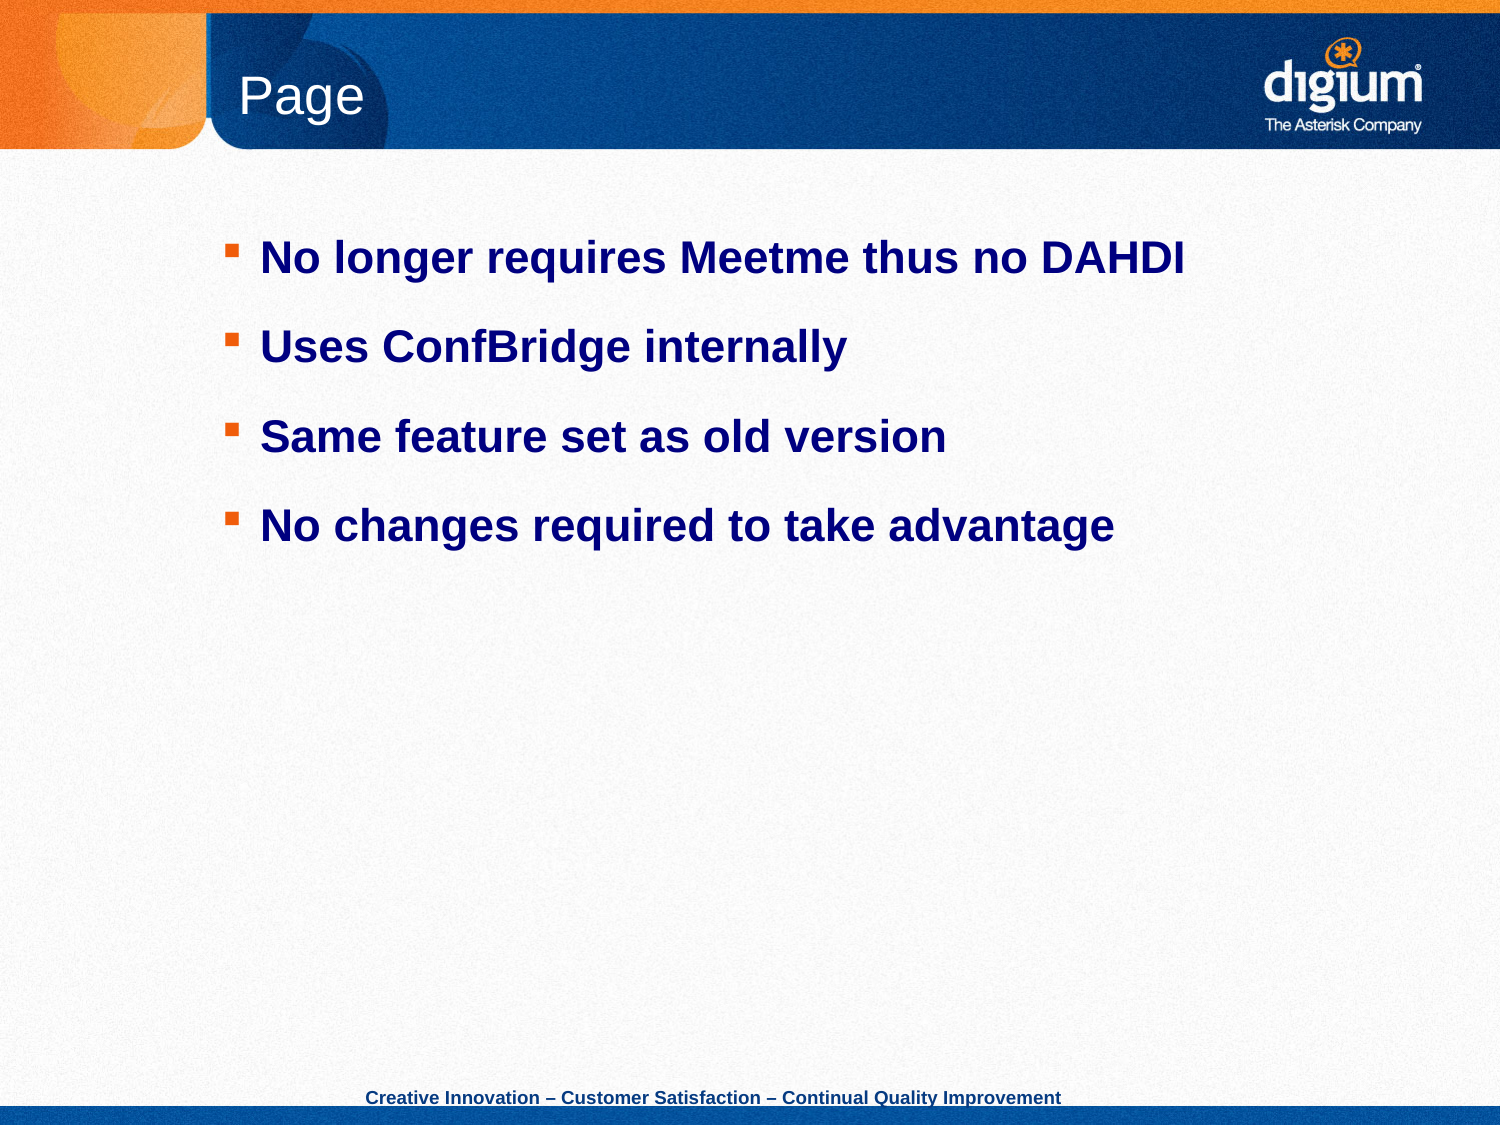

# Page
No longer requires Meetme thus no DAHDI
Uses ConfBridge internally
Same feature set as old version
No changes required to take advantage